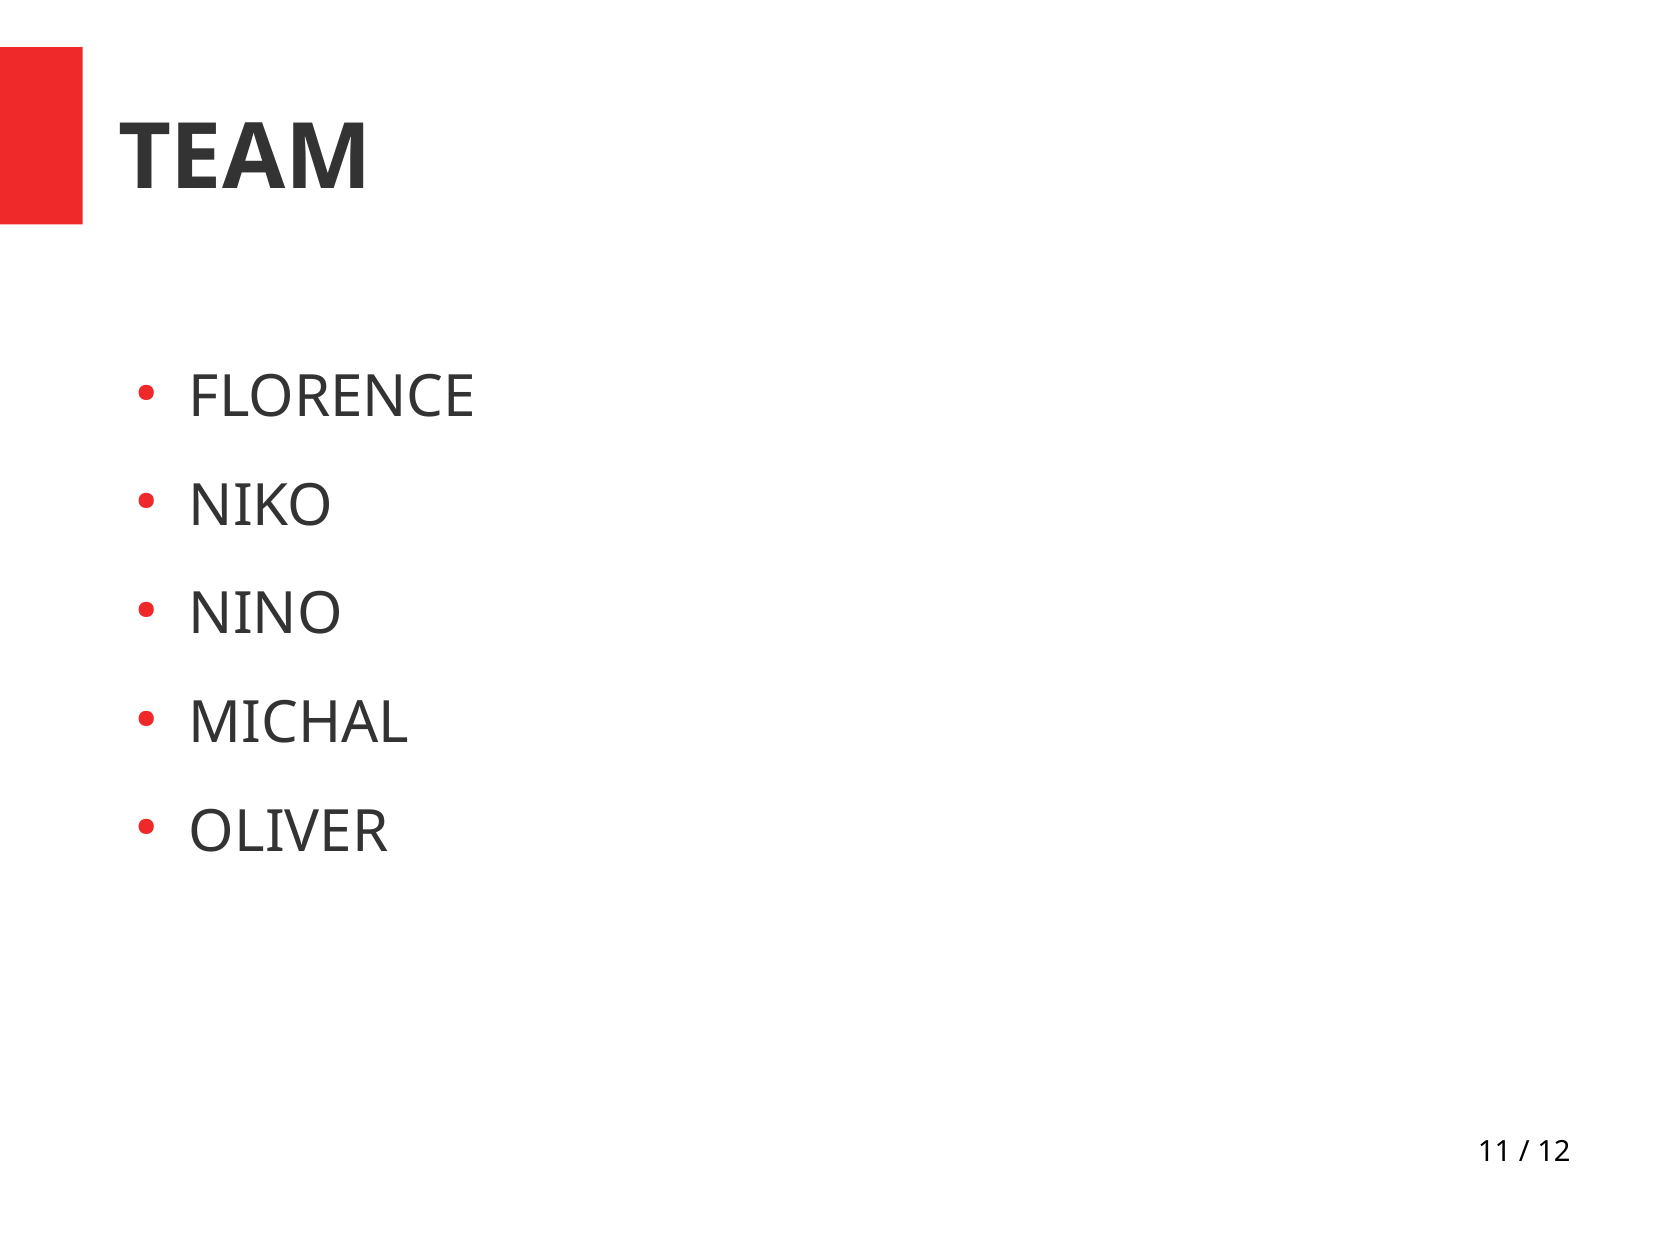

# TEAM
FLORENCE
NIKO
NINO
MICHAL
OLIVER
11